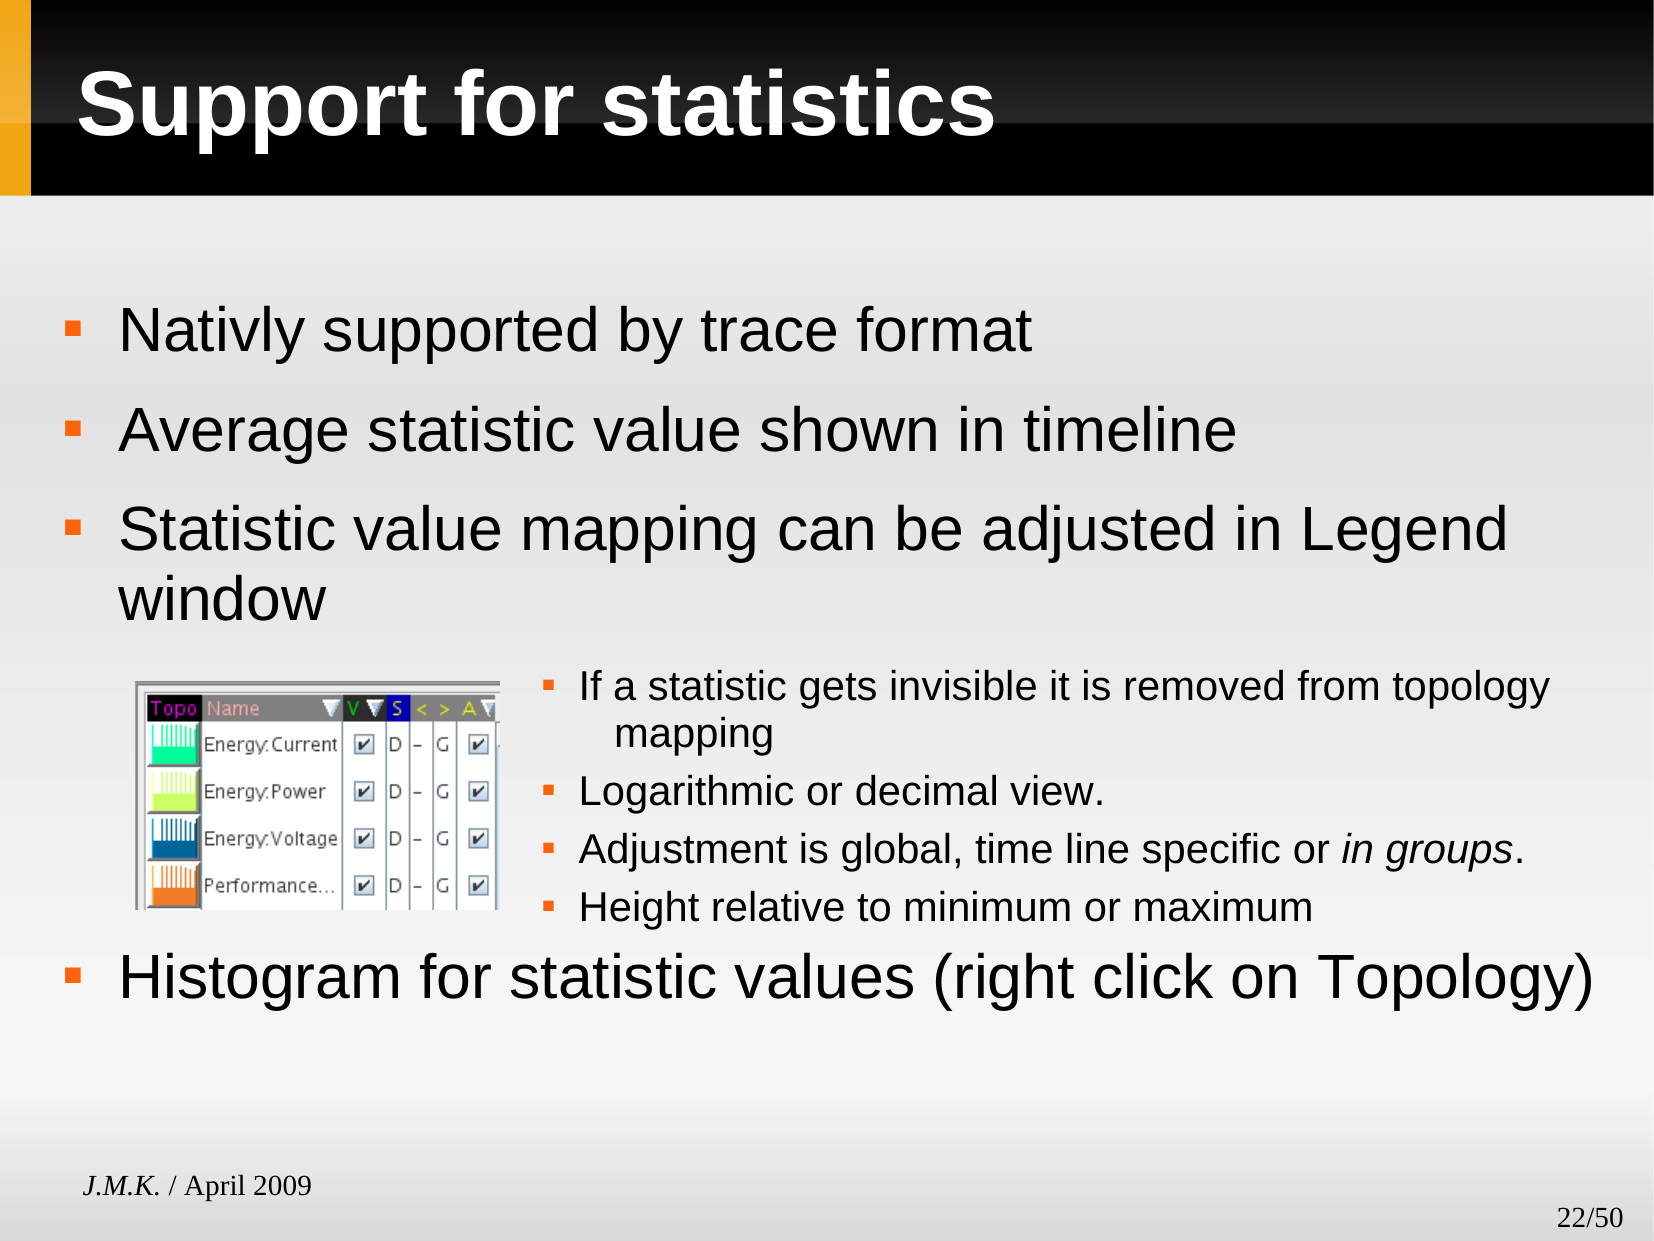

# Support for statistics
Nativly supported by trace format
Average statistic value shown in timeline
Statistic value mapping can be adjusted in Legend window
If a statistic gets invisible it is removed from topology mapping
Logarithmic or decimal view.
Adjustment is global, time line specific or in groups.
Height relative to minimum or maximum
Histogram for statistic values (right click on Topology)